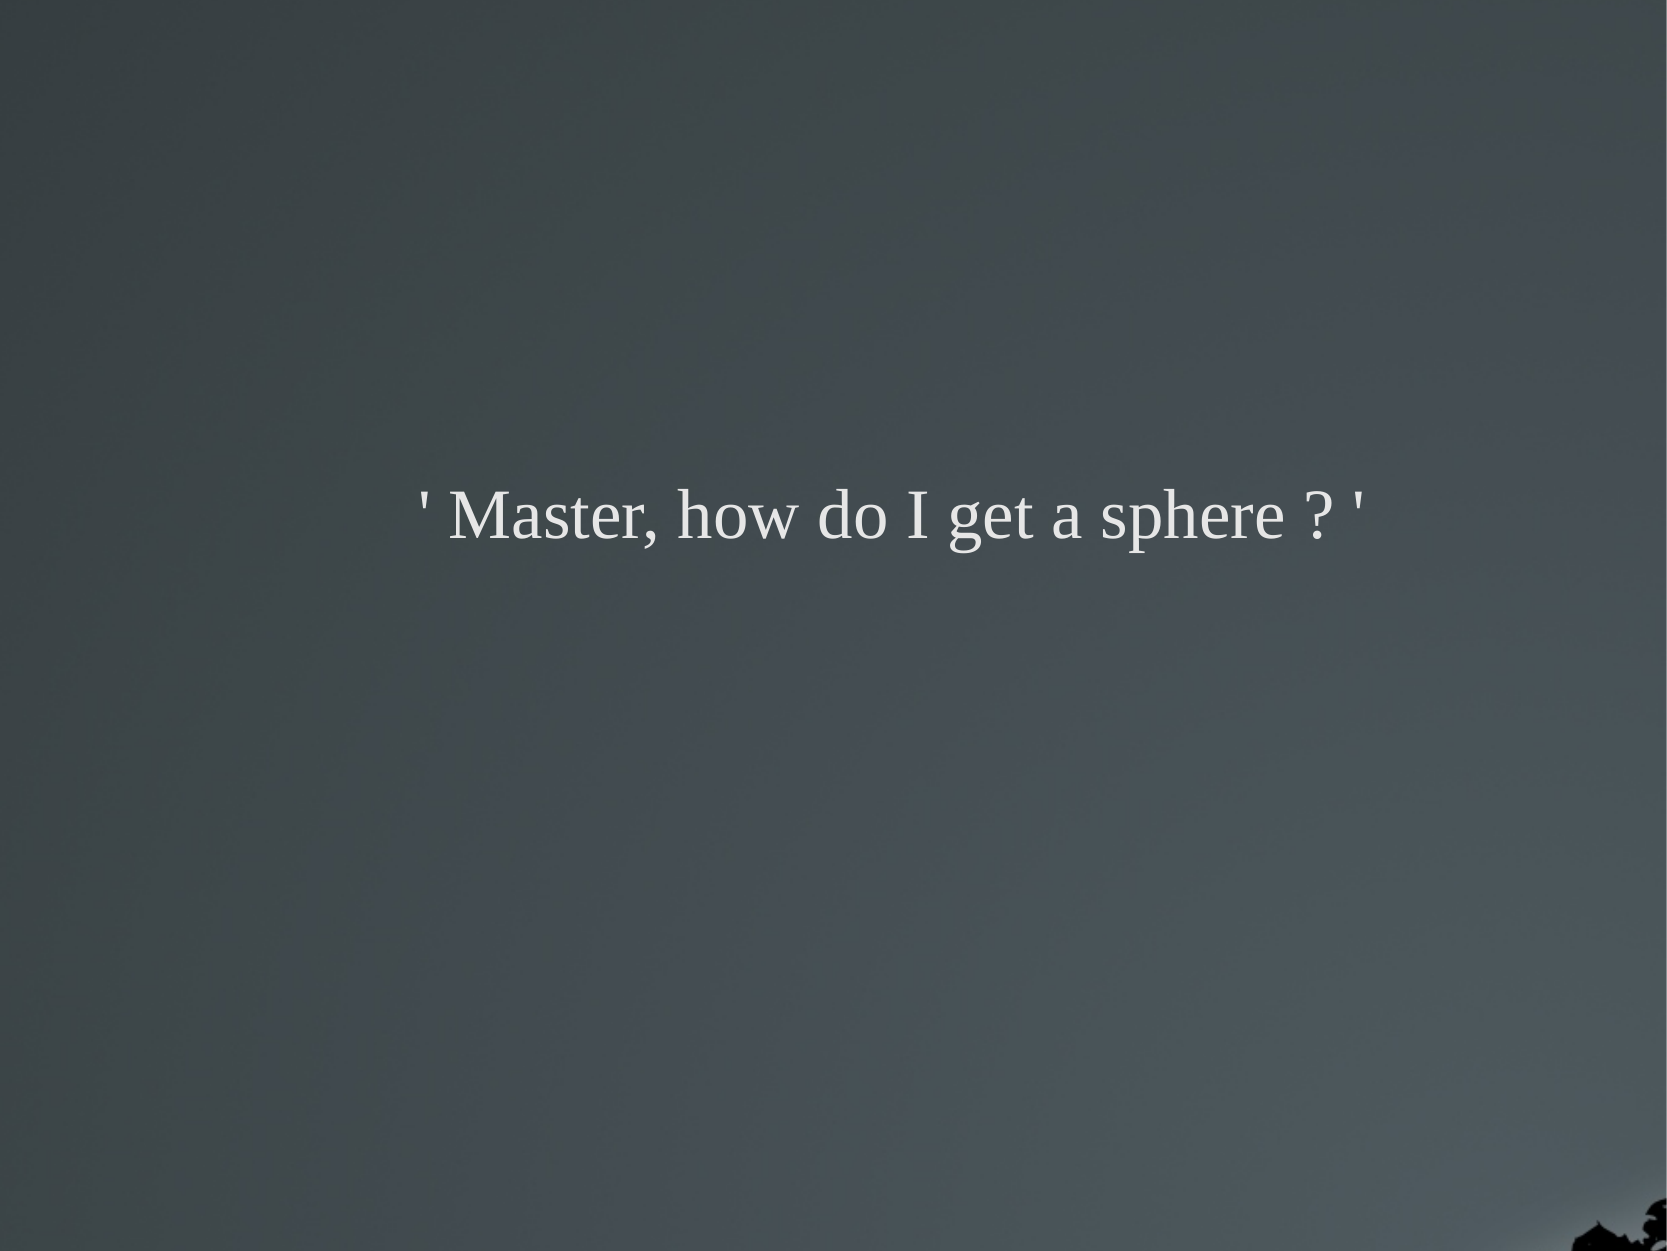

# ' Master, how do I get a sphere ? '